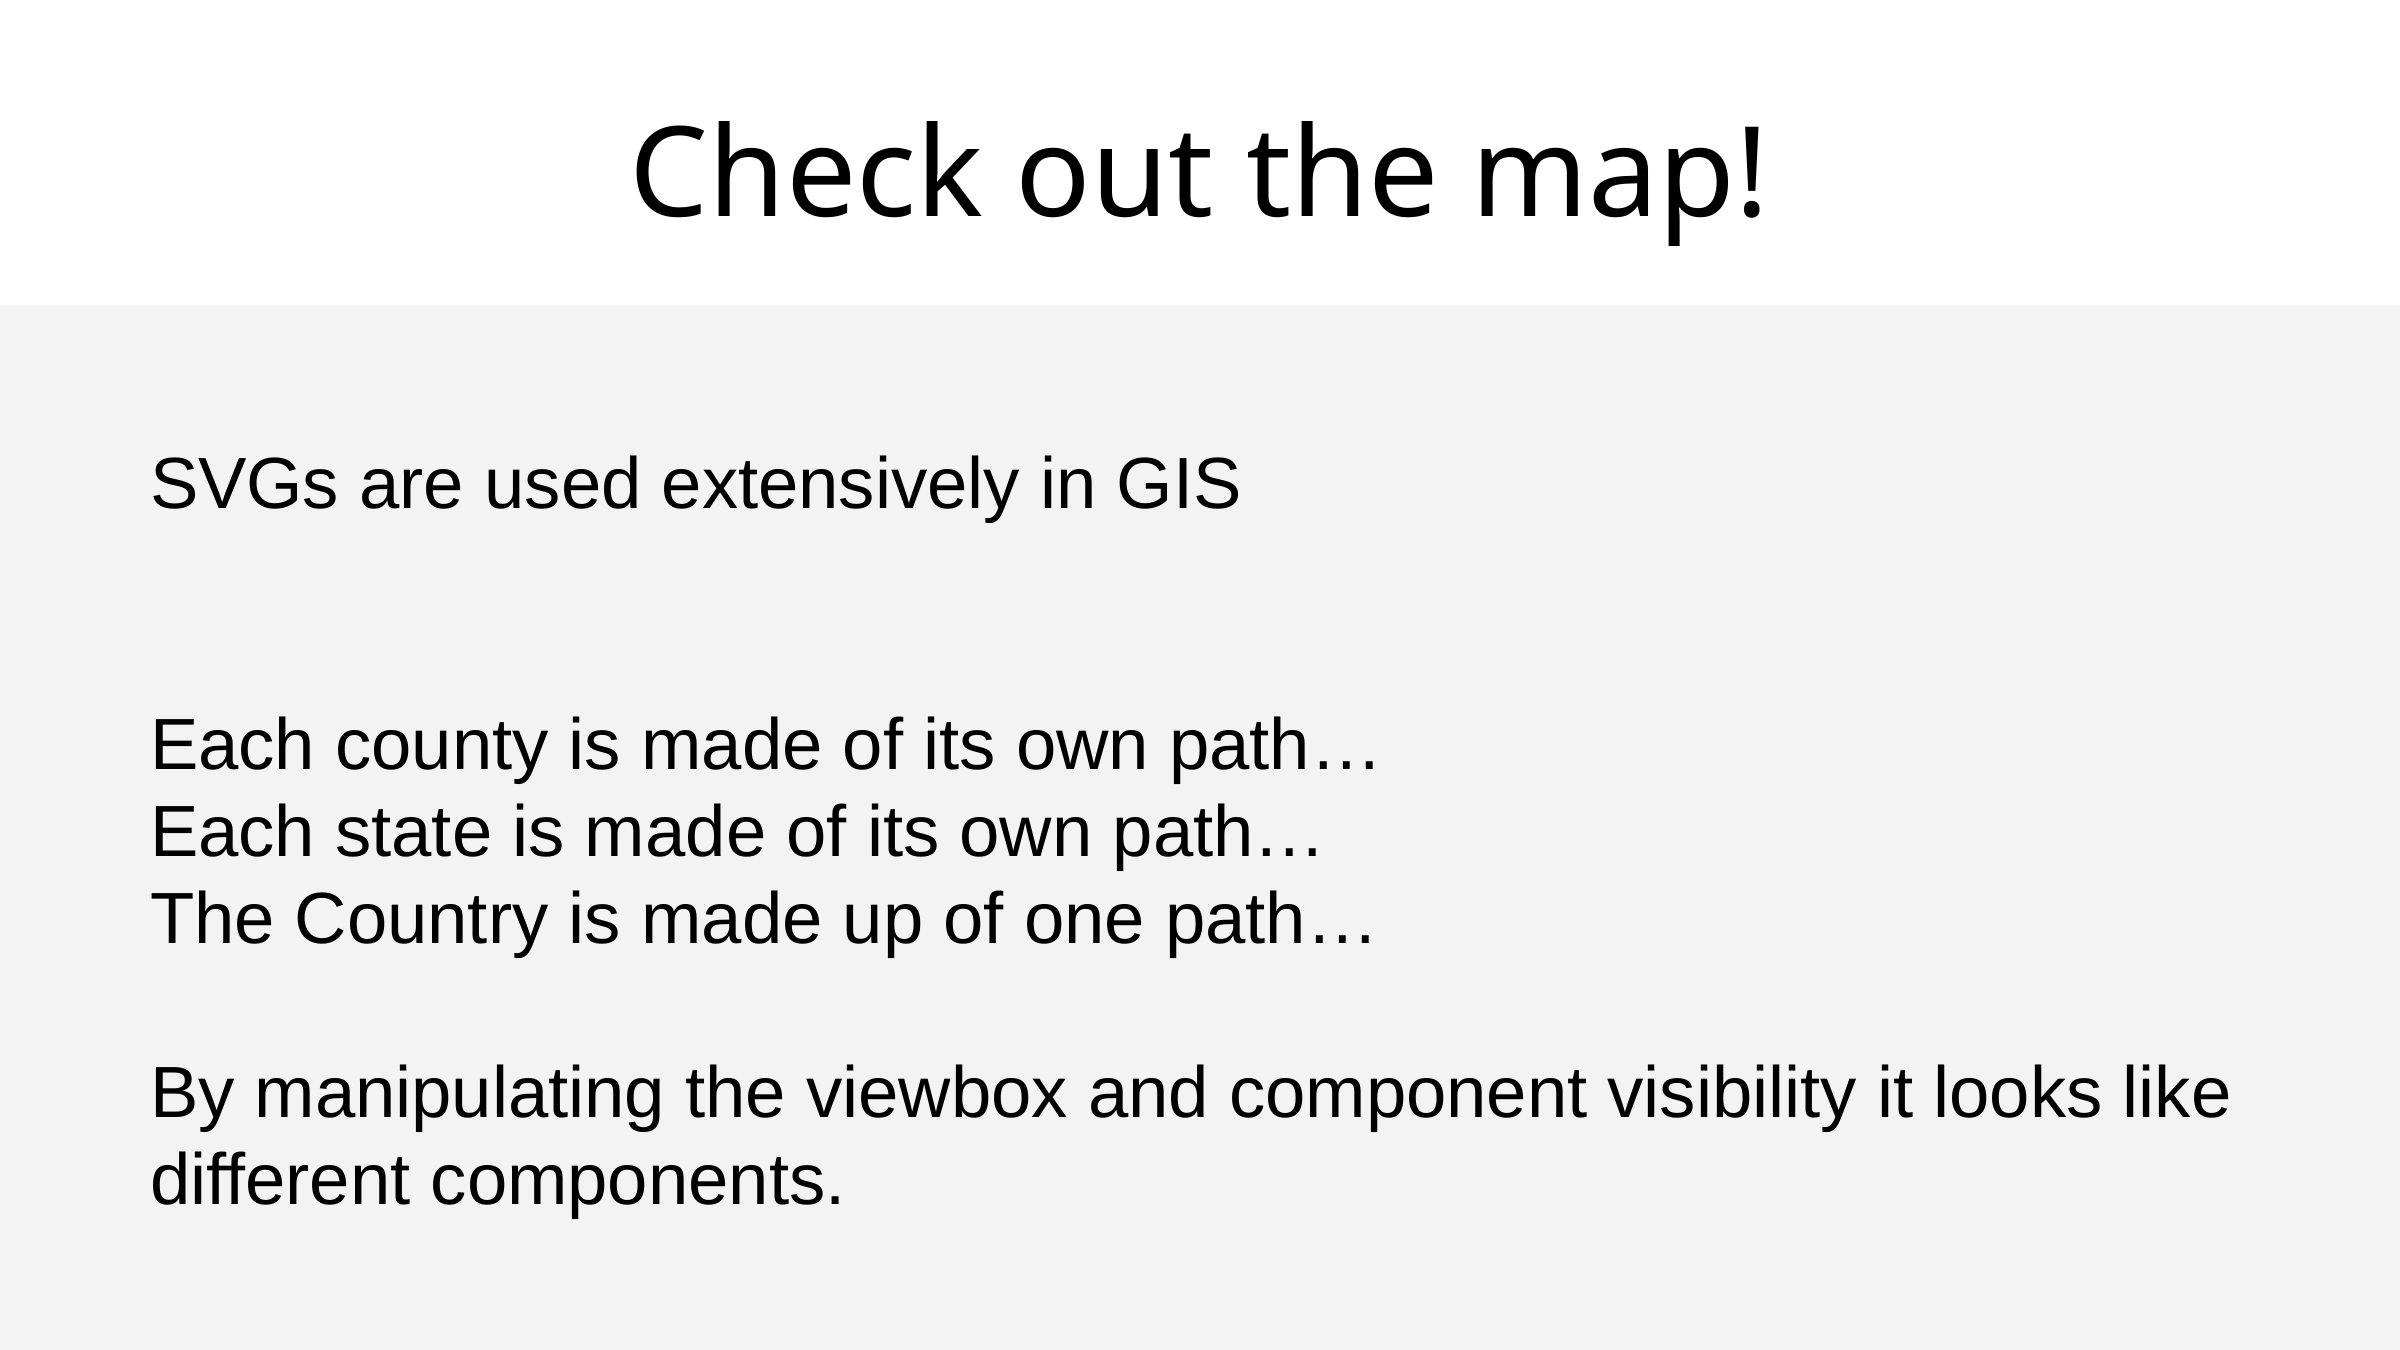

Check out the map!
SVGs are used extensively in GIS
Each county is made of its own path…
Each state is made of its own path…
The Country is made up of one path…
By manipulating the viewbox and component visibility it looks like different components.